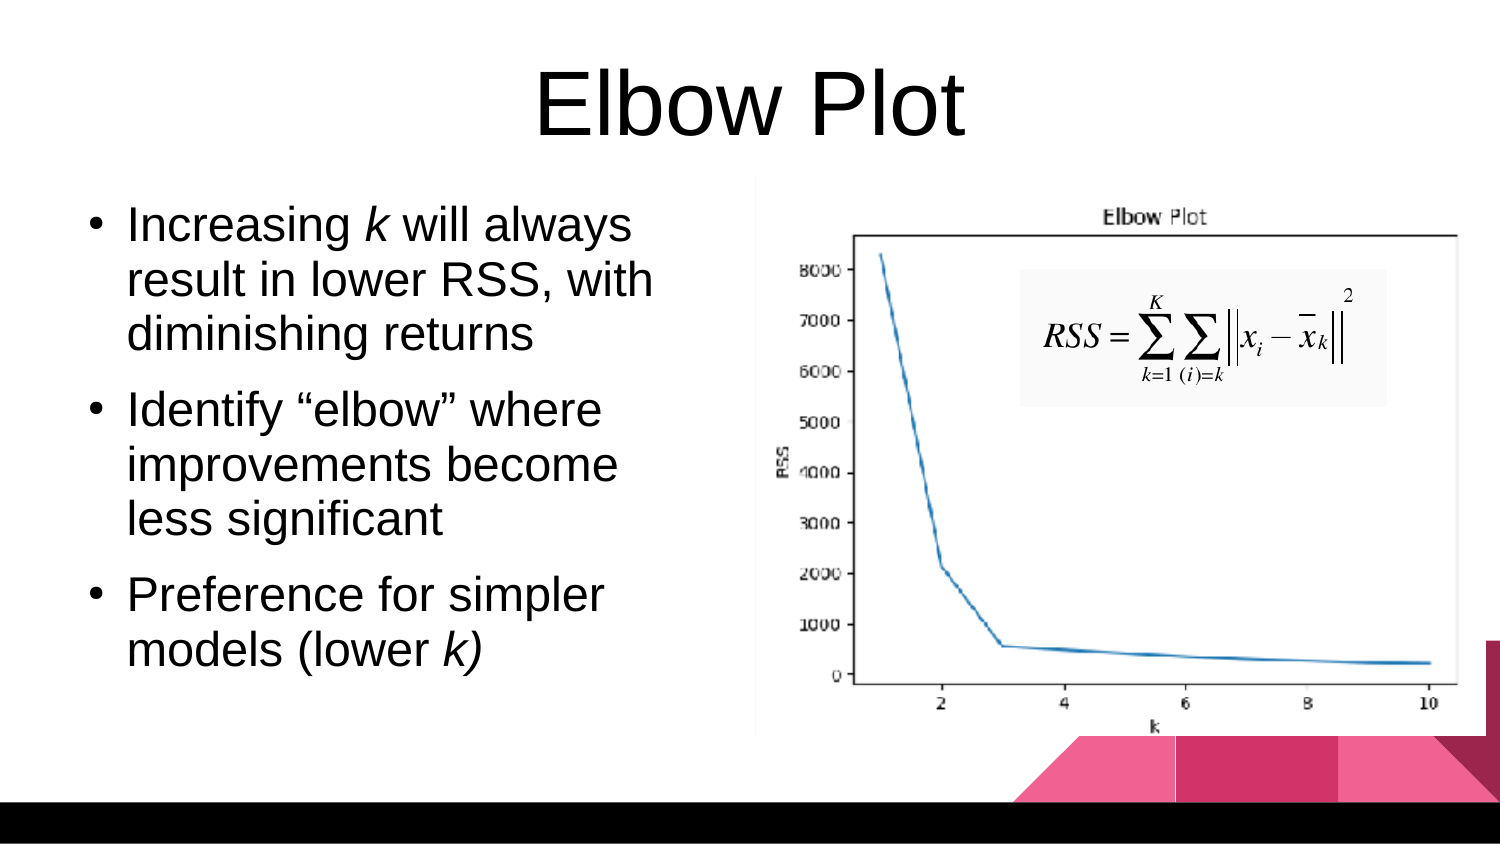

# Elbow Plot
Increasing k will always result in lower RSS, with diminishing returns
Identify “elbow” where improvements become less significant
Preference for simpler models (lower k)